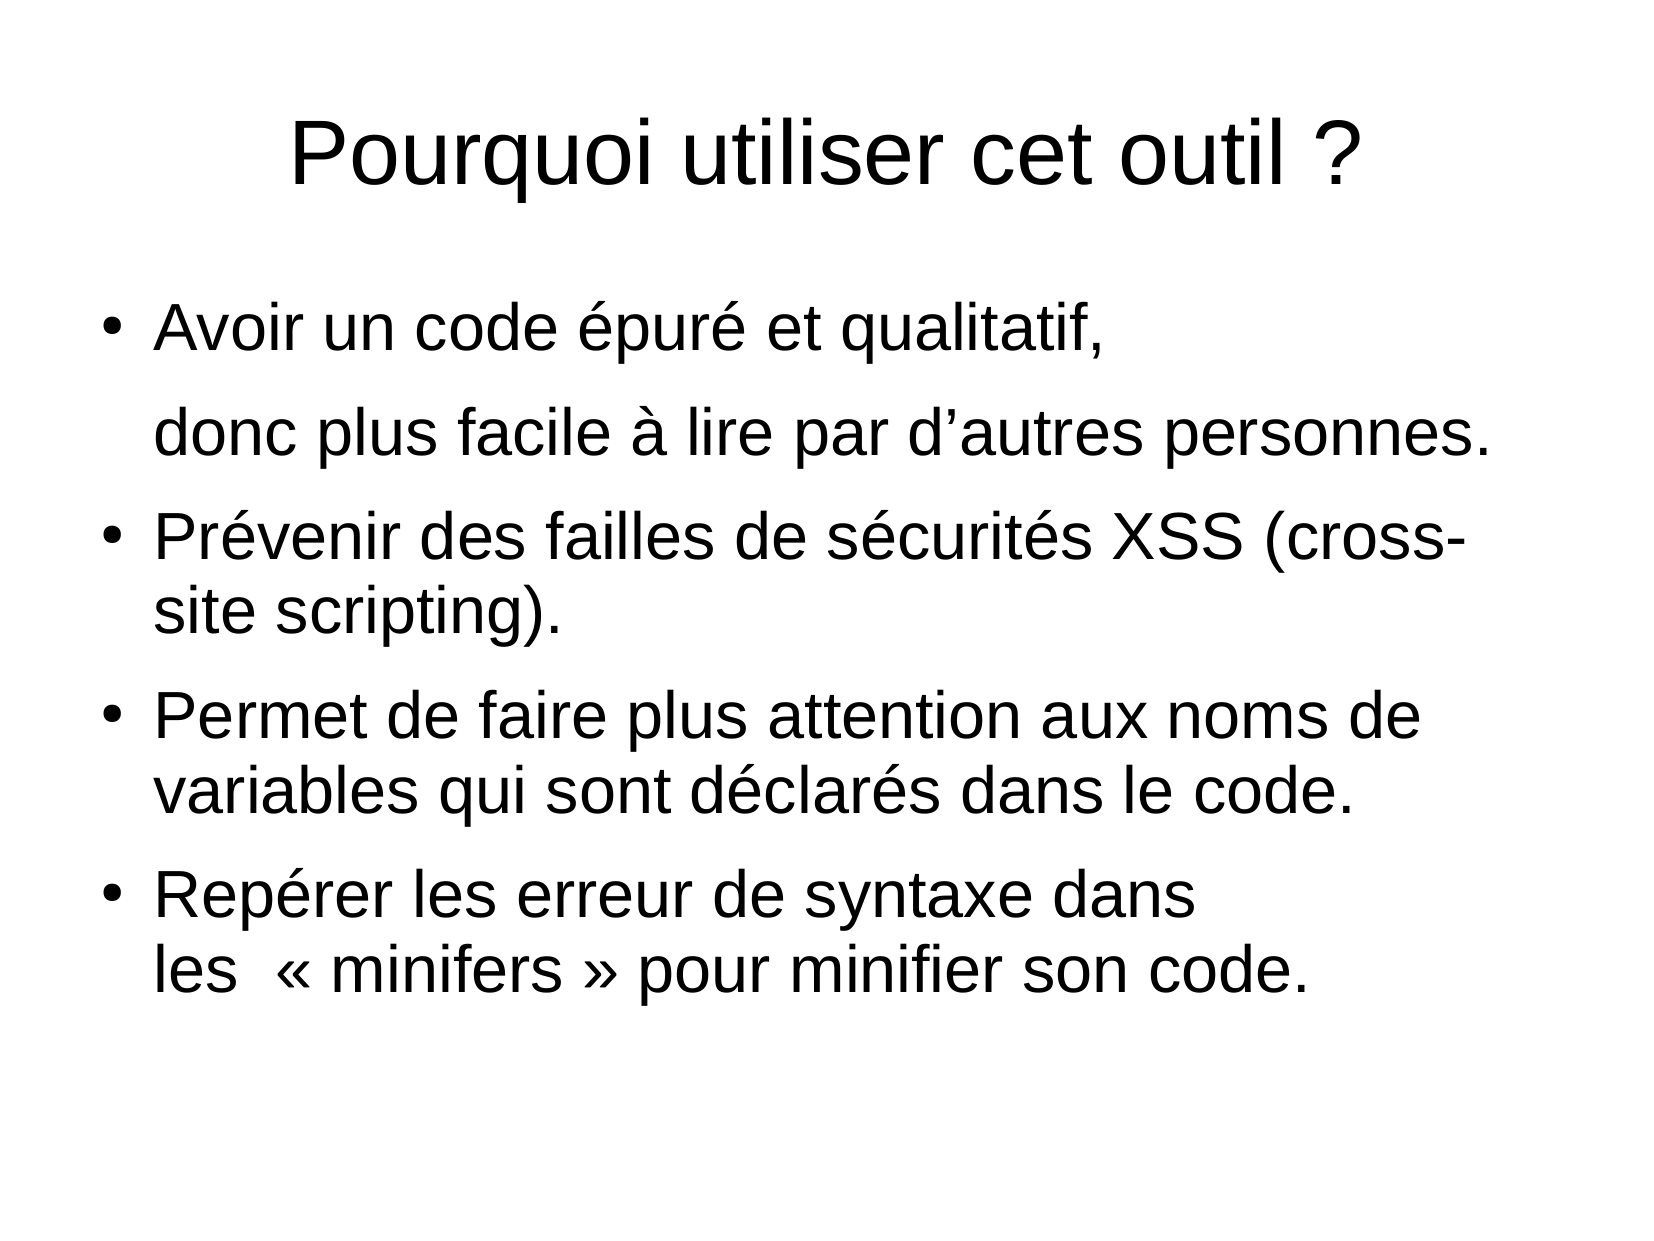

# Pourquoi utiliser cet outil ?
Avoir un code épuré et qualitatif,
donc plus facile à lire par d’autres personnes.
Prévenir des failles de sécurités XSS (cross-site scripting).
Permet de faire plus attention aux noms de variables qui sont déclarés dans le code.
Repérer les erreur de syntaxe dans les  « minifers » pour minifier son code.